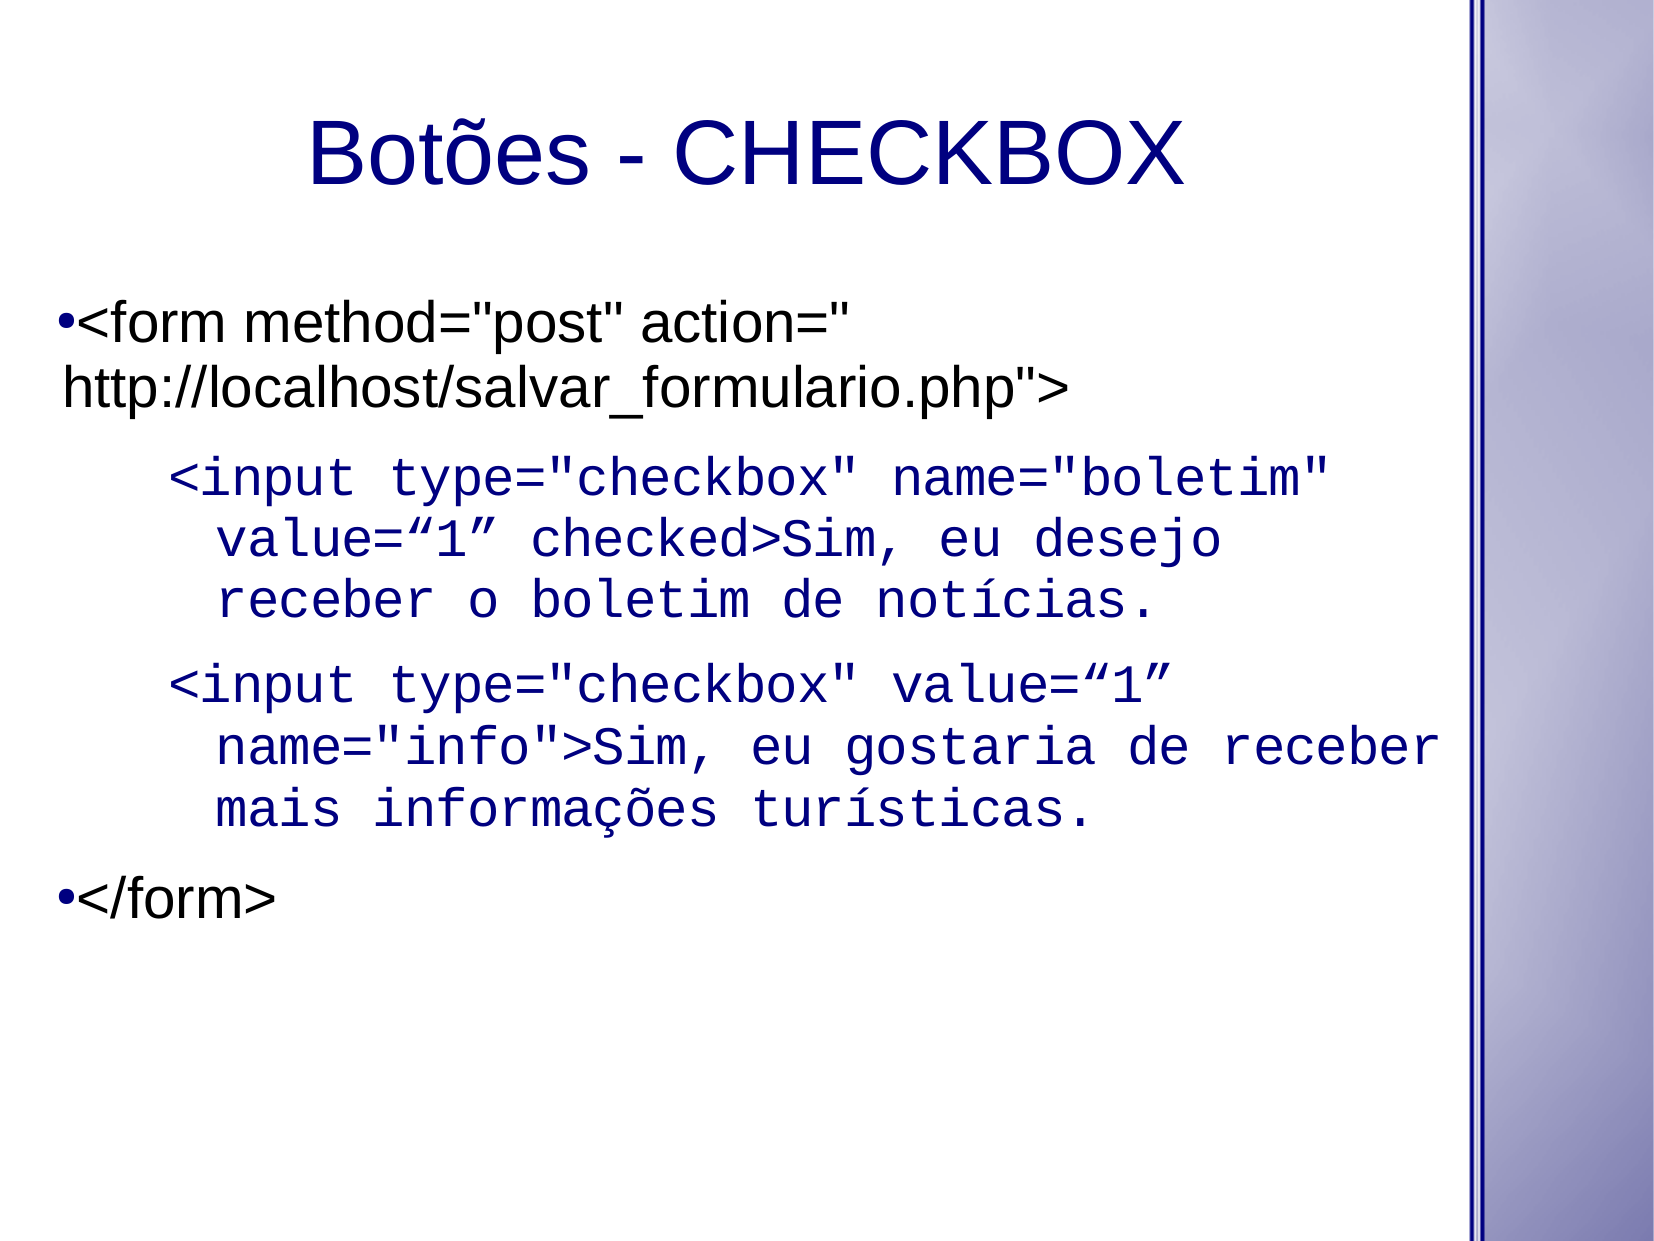

# Botões - CHECKBOX
<form method="post" action=" http://localhost/salvar_formulario.php">
<input type="checkbox" name="boletim" value=“1” checked>Sim, eu desejo receber o boletim de notícias.
<input type="checkbox" value=“1” name="info">Sim, eu gostaria de receber mais informações turísticas.
</form>